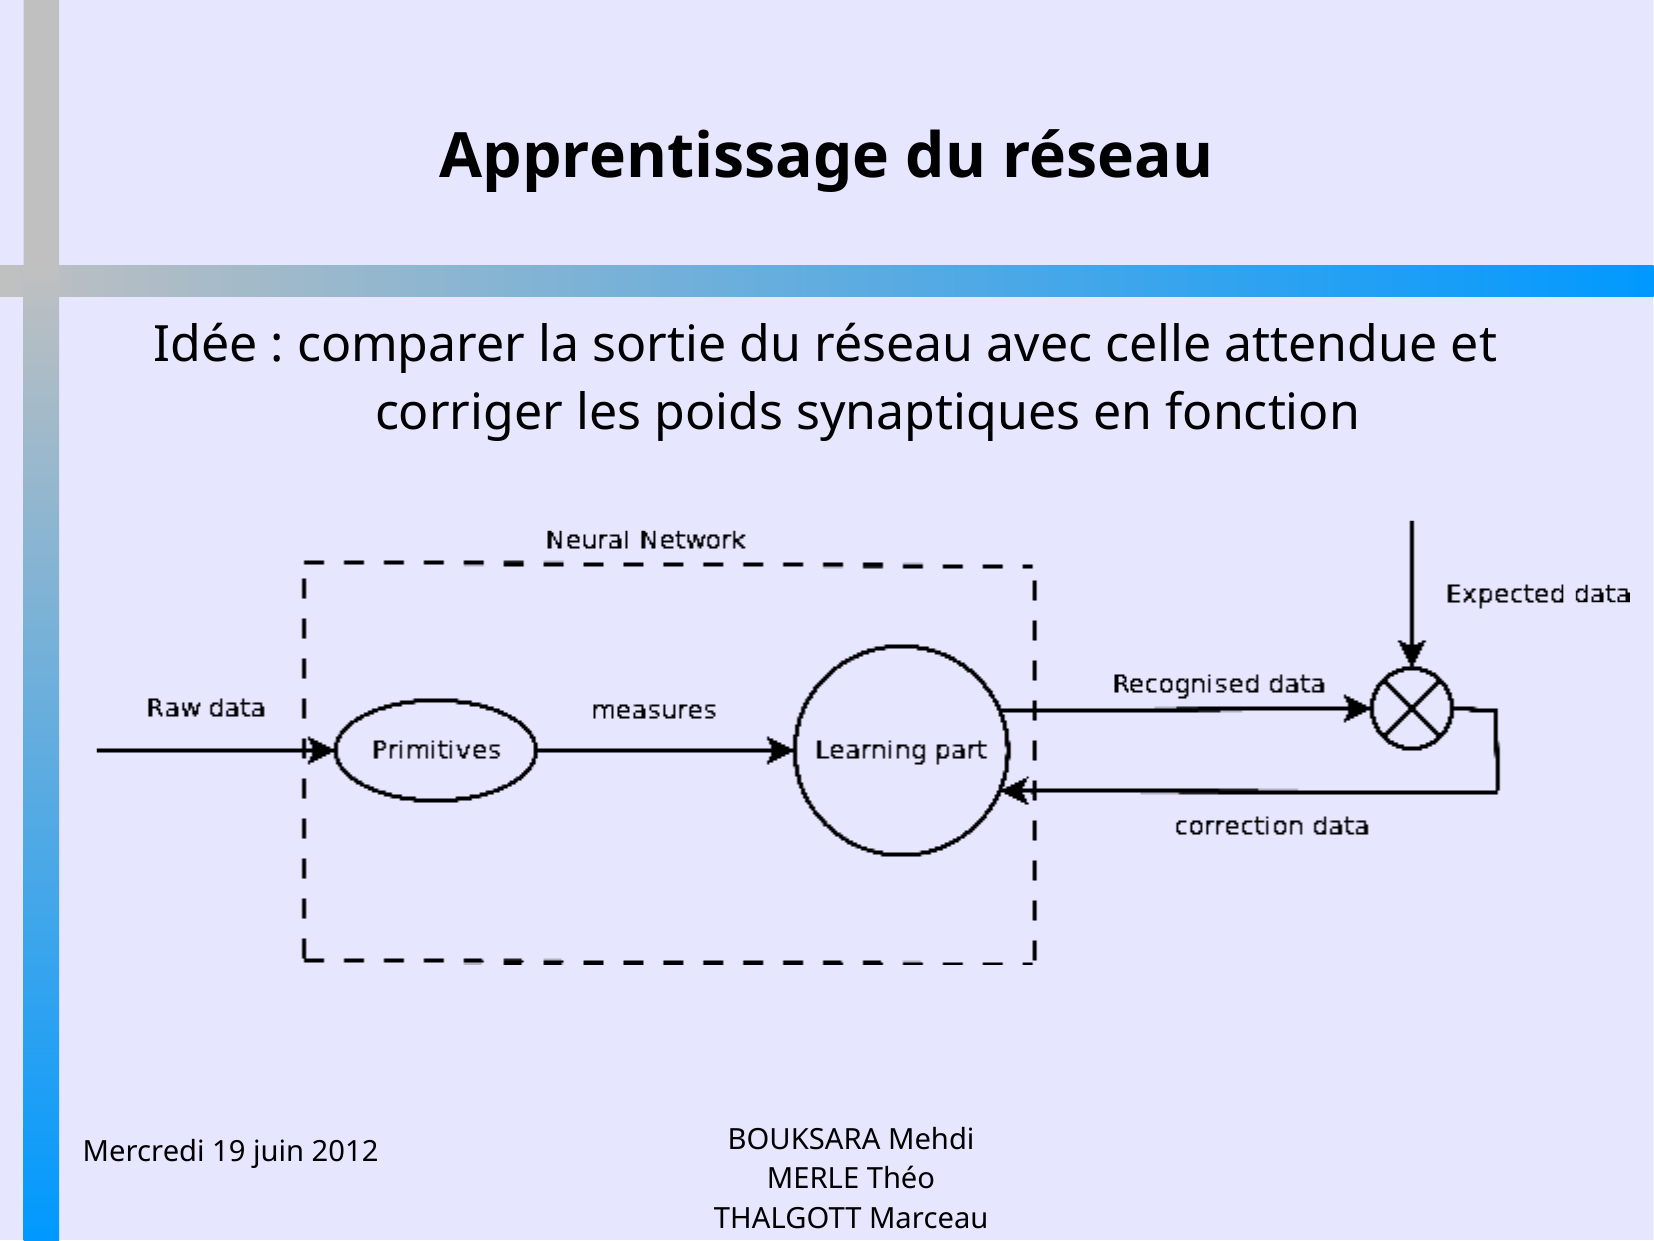

# Apprentissage du réseau
Idée : comparer la sortie du réseau avec celle attendue et 				corriger les poids synaptiques en fonction